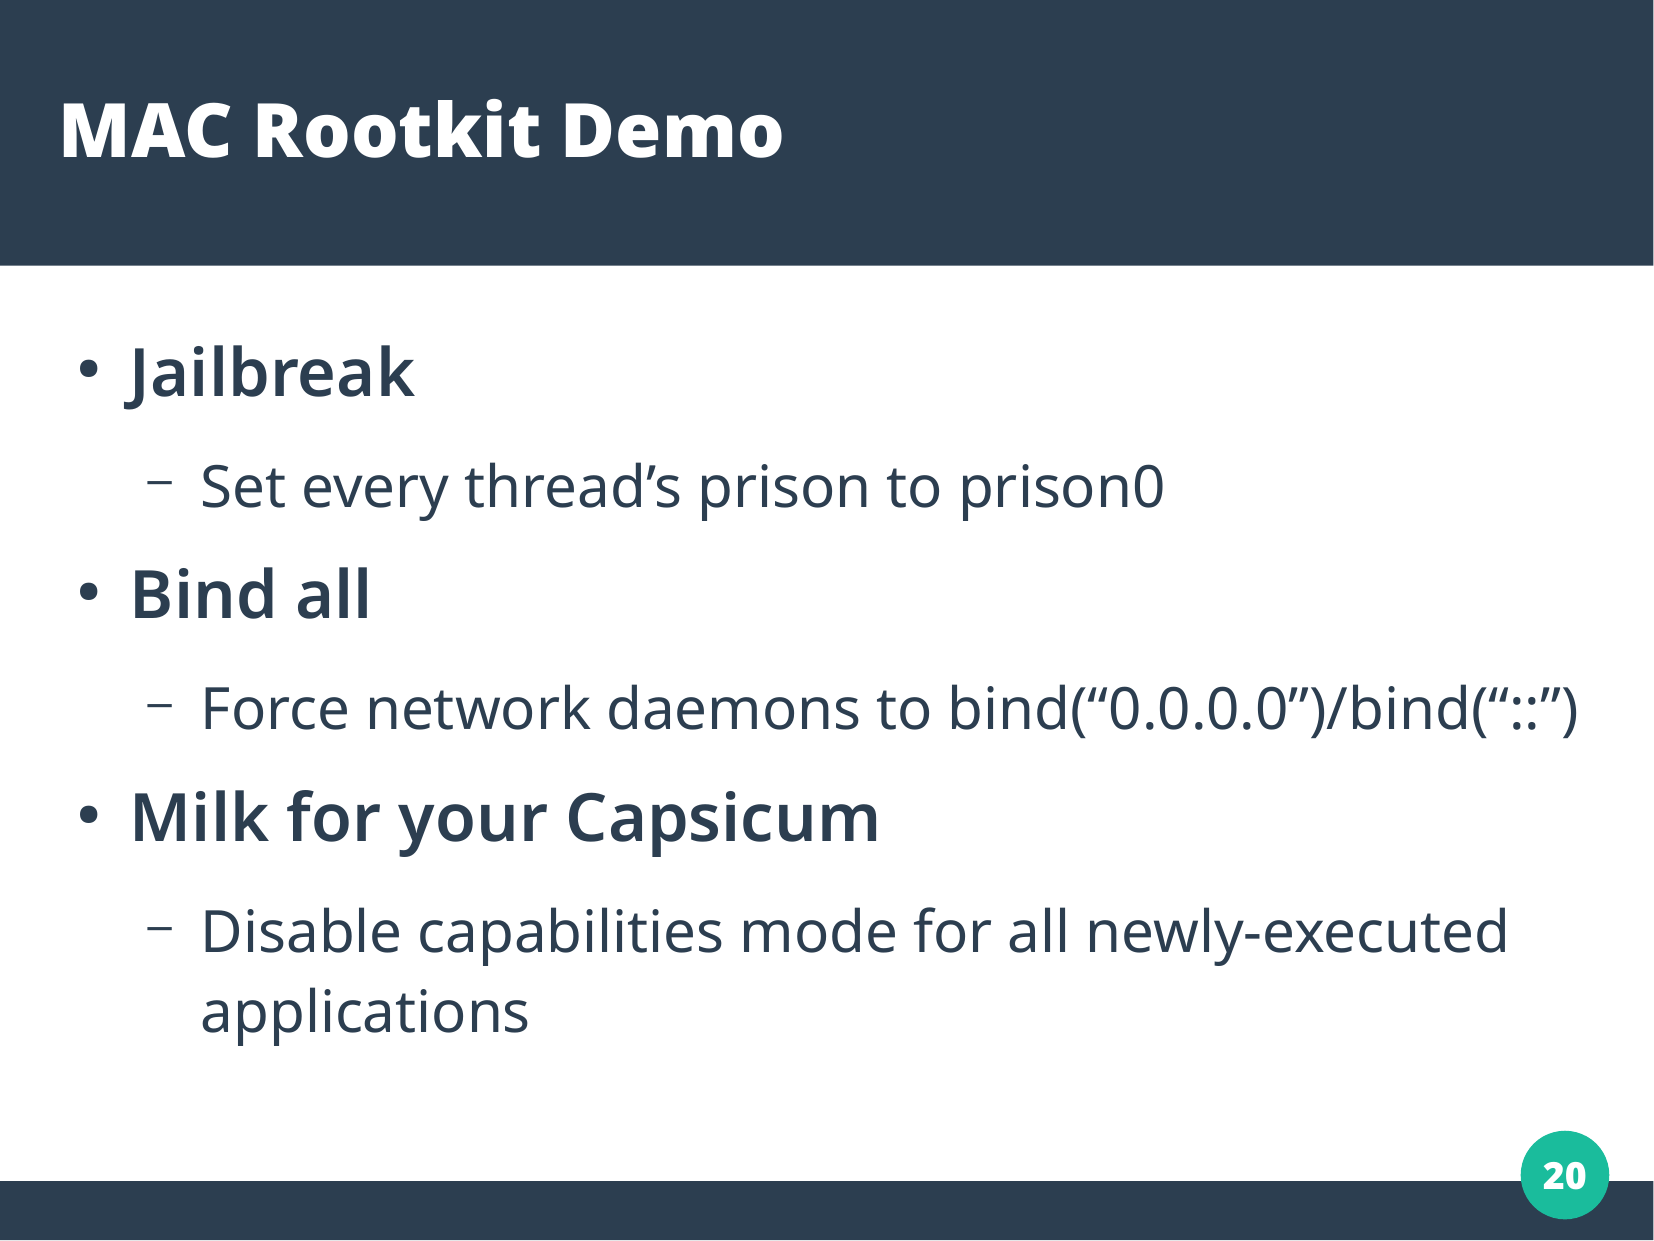

# MAC Rootkit Demo
Jailbreak
Set every thread’s prison to prison0
Bind all
Force network daemons to bind(“0.0.0.0”)/bind(“::”)
Milk for your Capsicum
Disable capabilities mode for all newly-executed applications
20